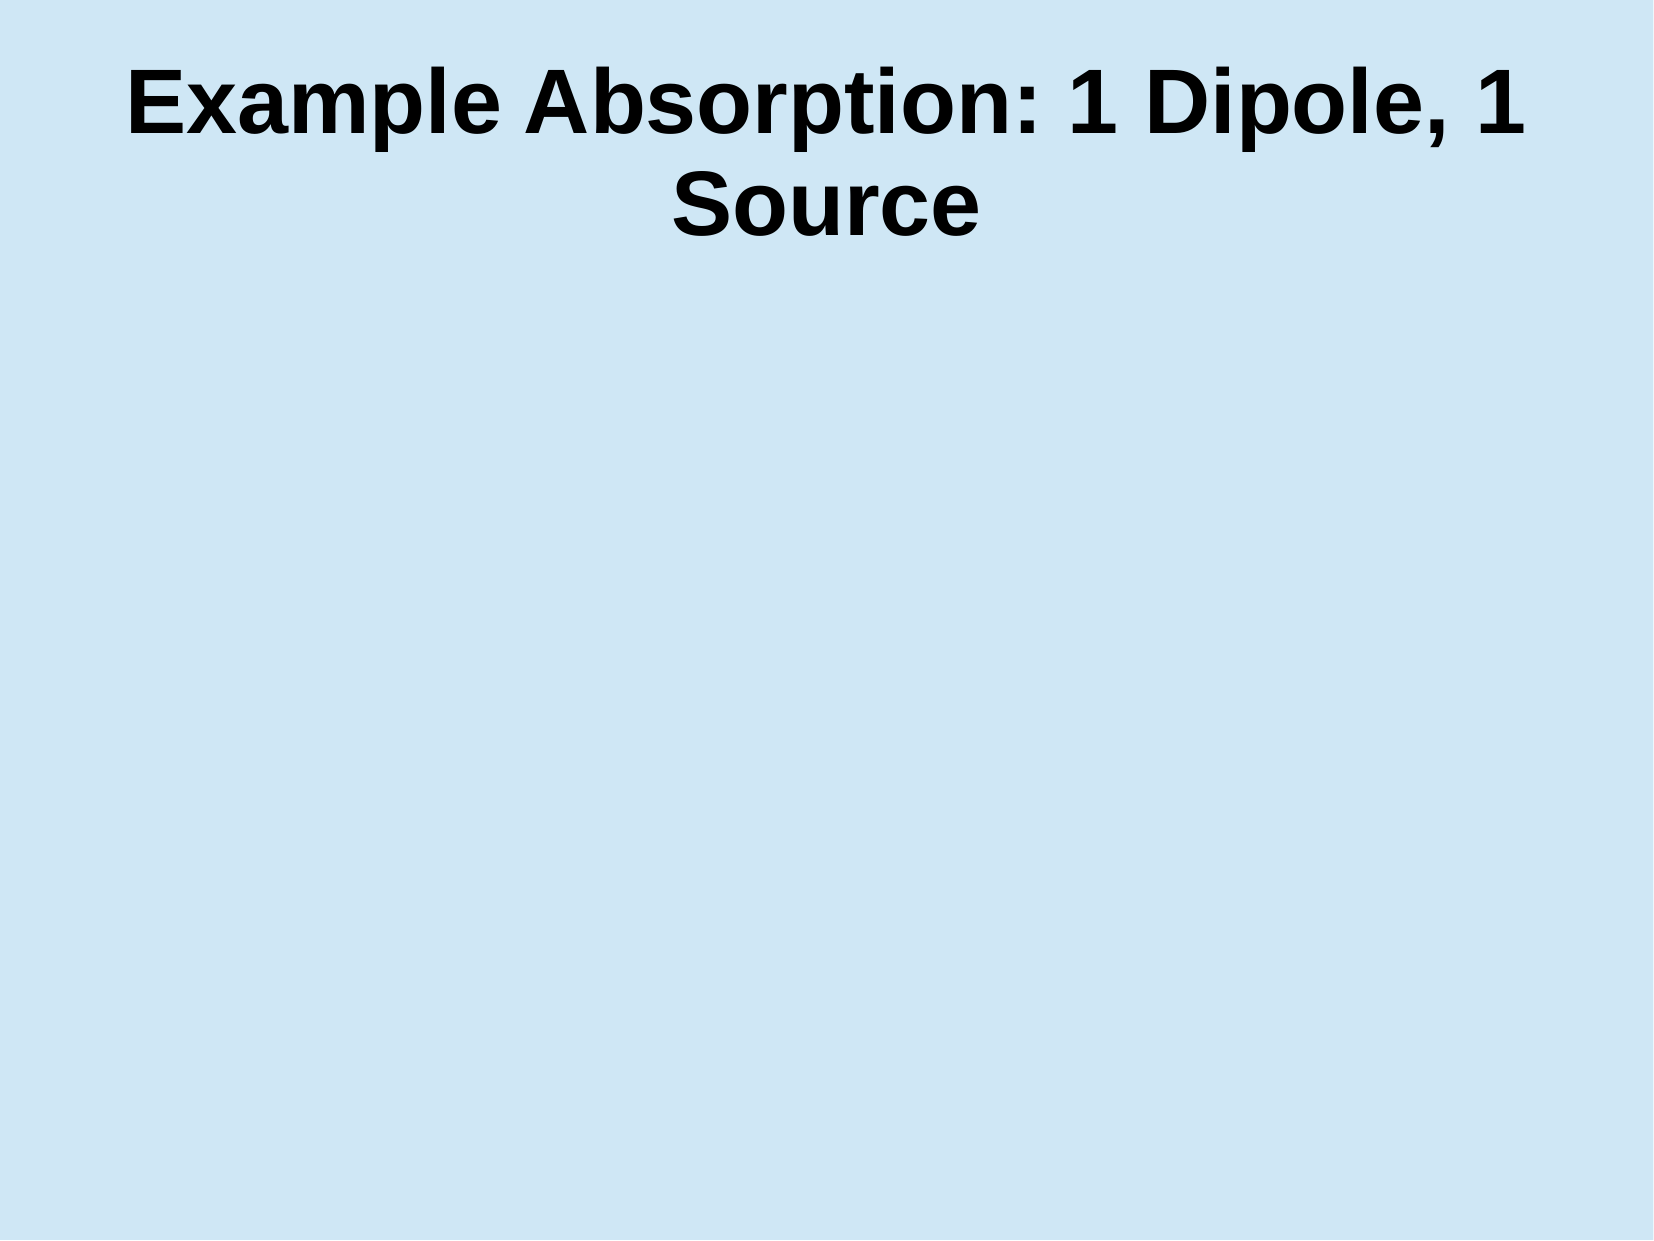

# Example Absorption: 1 Dipole, 1 Source